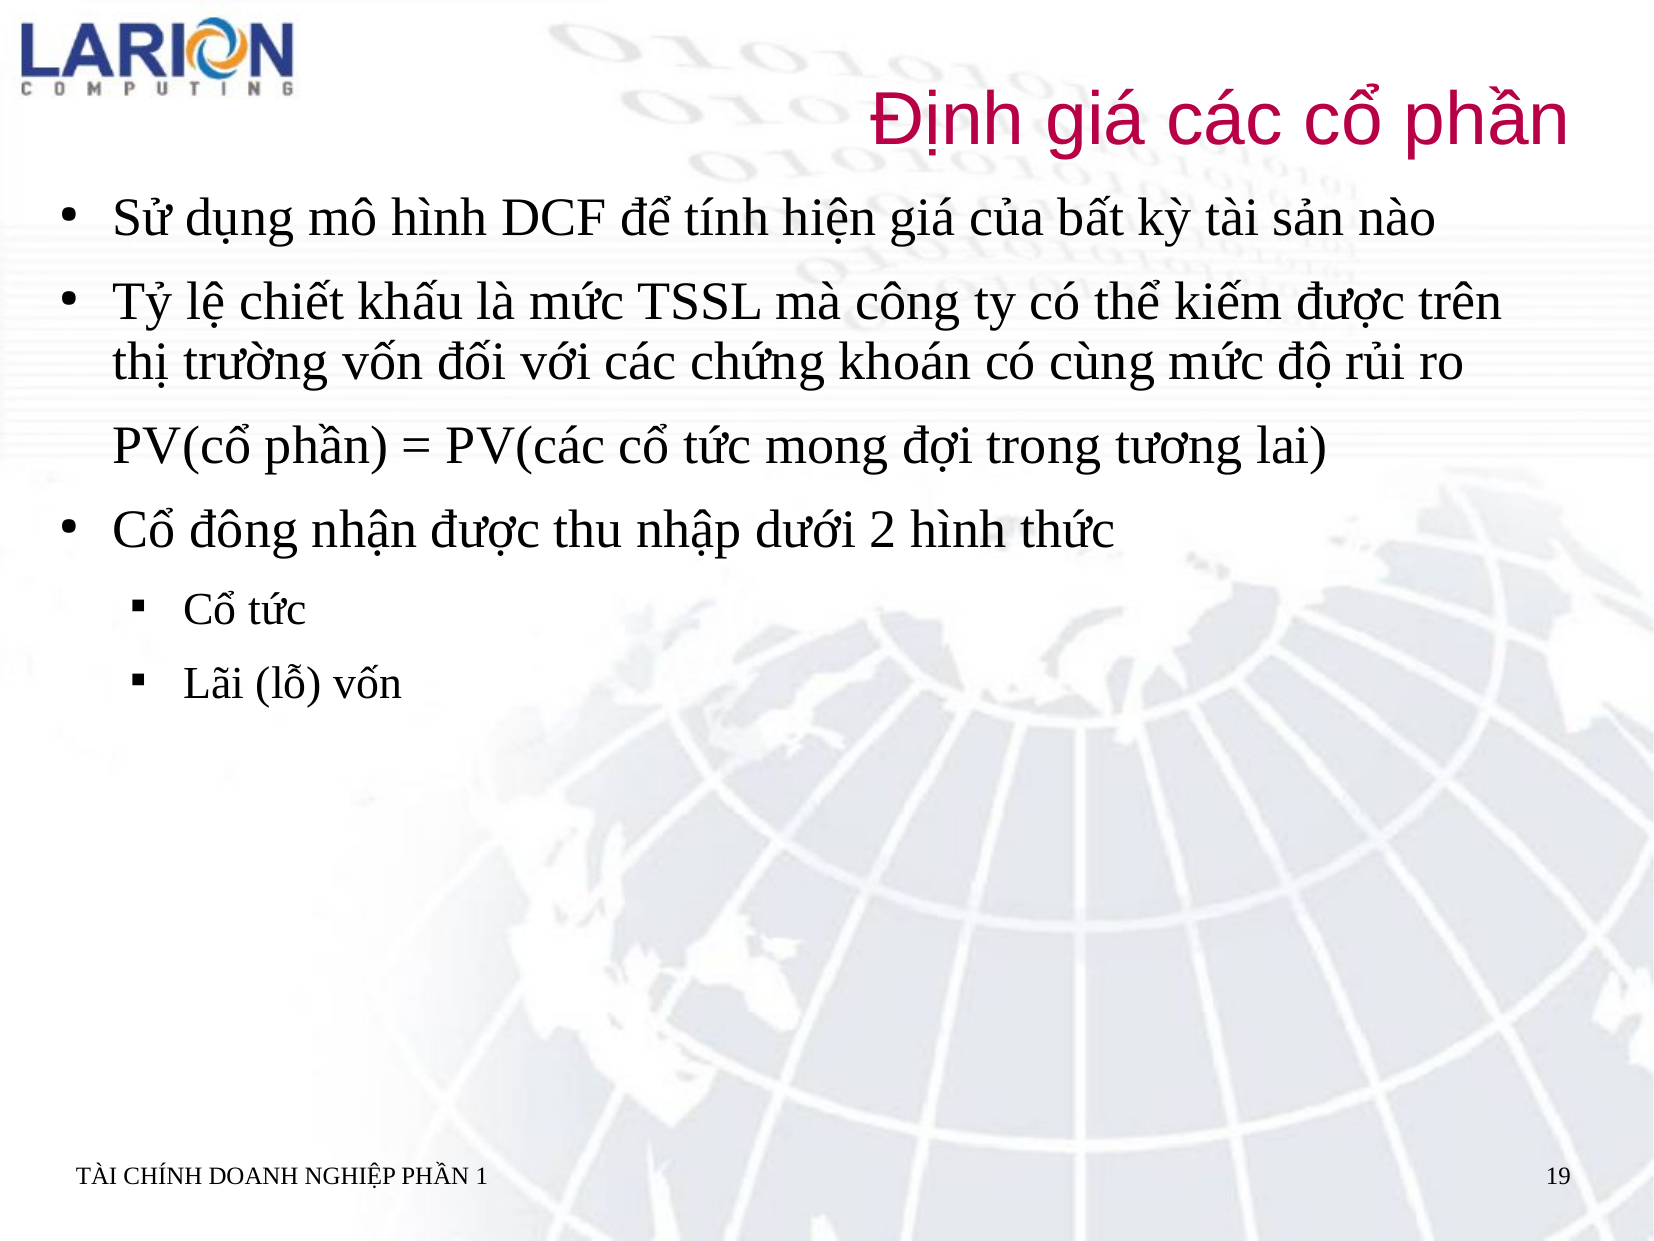

# Định giá các cổ phần
Sử dụng mô hình DCF để tính hiện giá của bất kỳ tài sản nào
Tỷ lệ chiết khấu là mức TSSL mà công ty có thể kiếm được trên thị trường vốn đối với các chứng khoán có cùng mức độ rủi ro
PV(cổ phần) = PV(các cổ tức mong đợi trong tương lai)
Cổ đông nhận được thu nhập dưới 2 hình thức
Cổ tức
Lãi (lỗ) vốn
TÀI CHÍNH DOANH NGHIỆP PHẦN 1
19